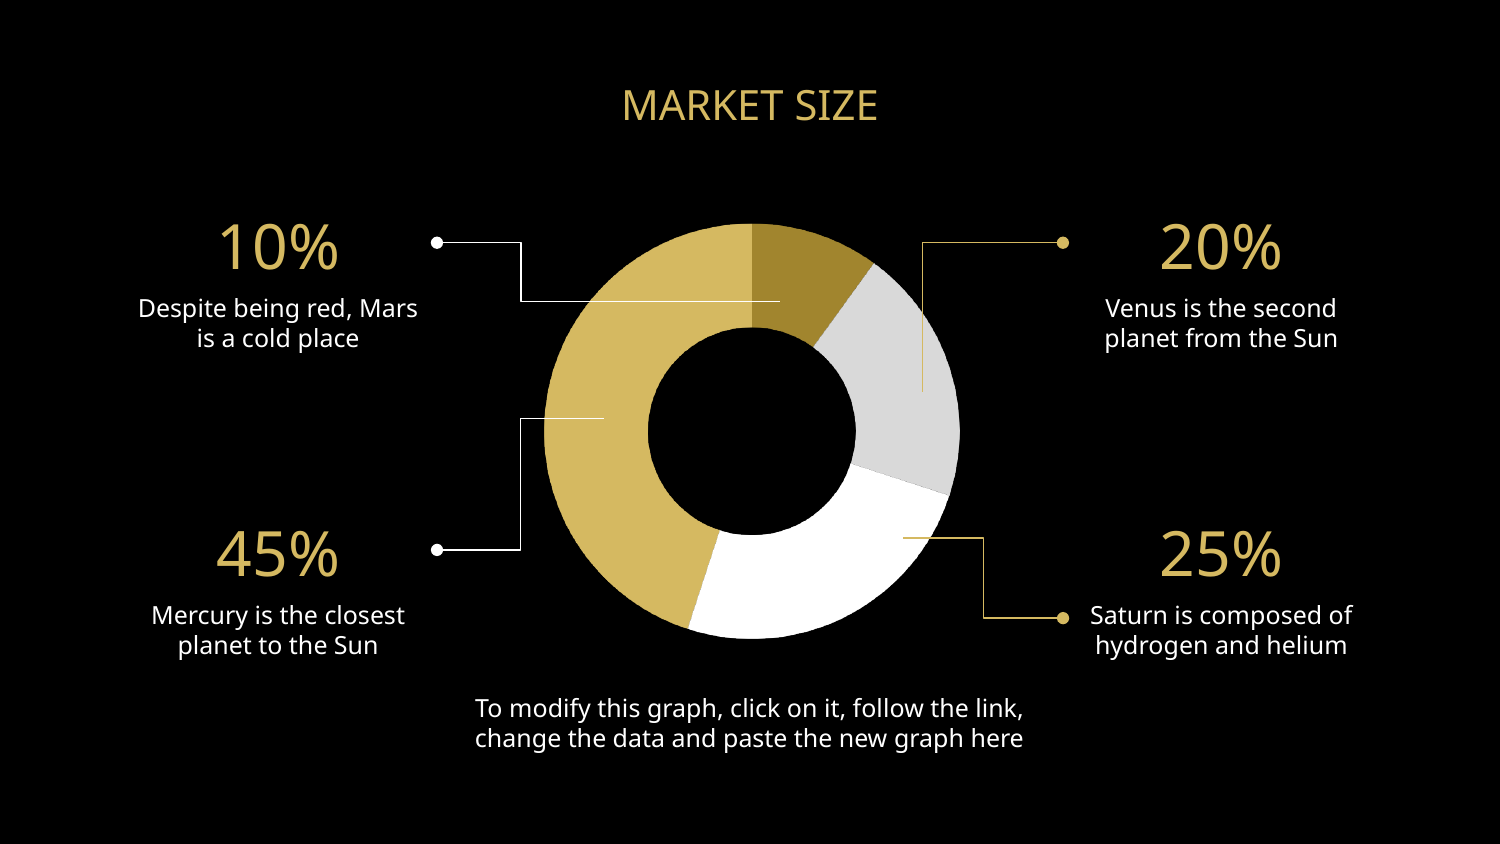

# MARKET SIZE
10%
20%
Despite being red, Mars is a cold place
Venus is the second planet from the Sun
45%
25%
Mercury is the closest
planet to the Sun
Saturn is composed of hydrogen and helium
To modify this graph, click on it, follow the link, change the data and paste the new graph here